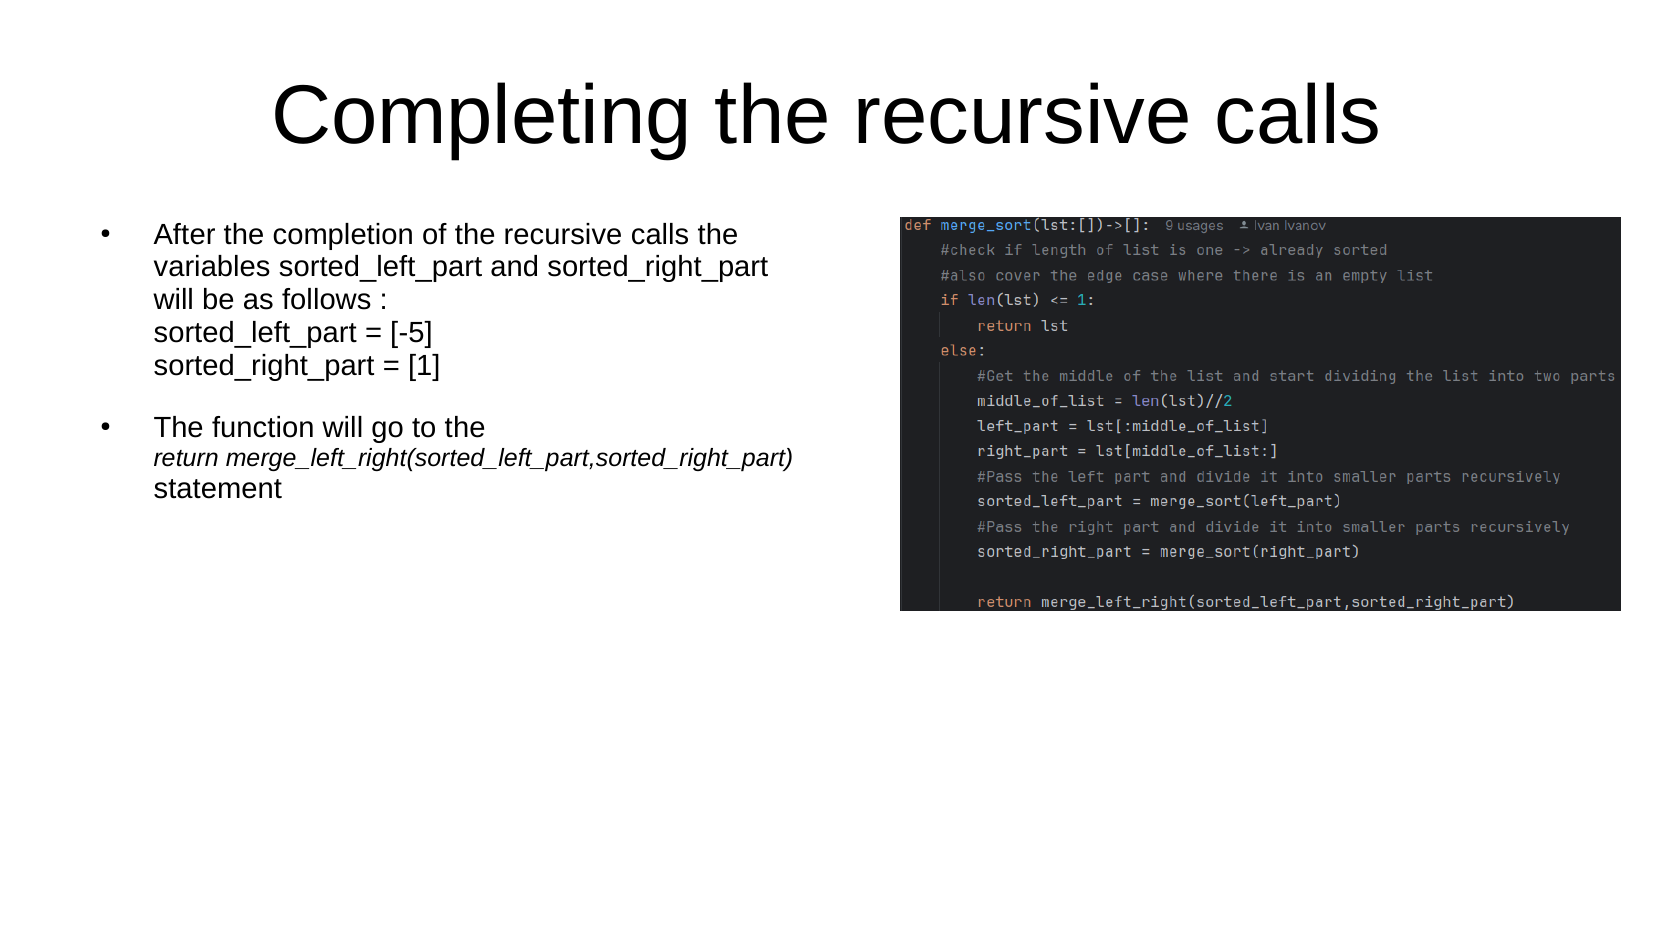

# Completing the recursive calls
After the completion of the recursive calls the
variables sorted_left_part and sorted_right_part
will be as follows :
sorted_left_part = [-5]
sorted_right_part = [1]
The function will go to the
return merge_left_right(sorted_left_part,sorted_right_part)
statement